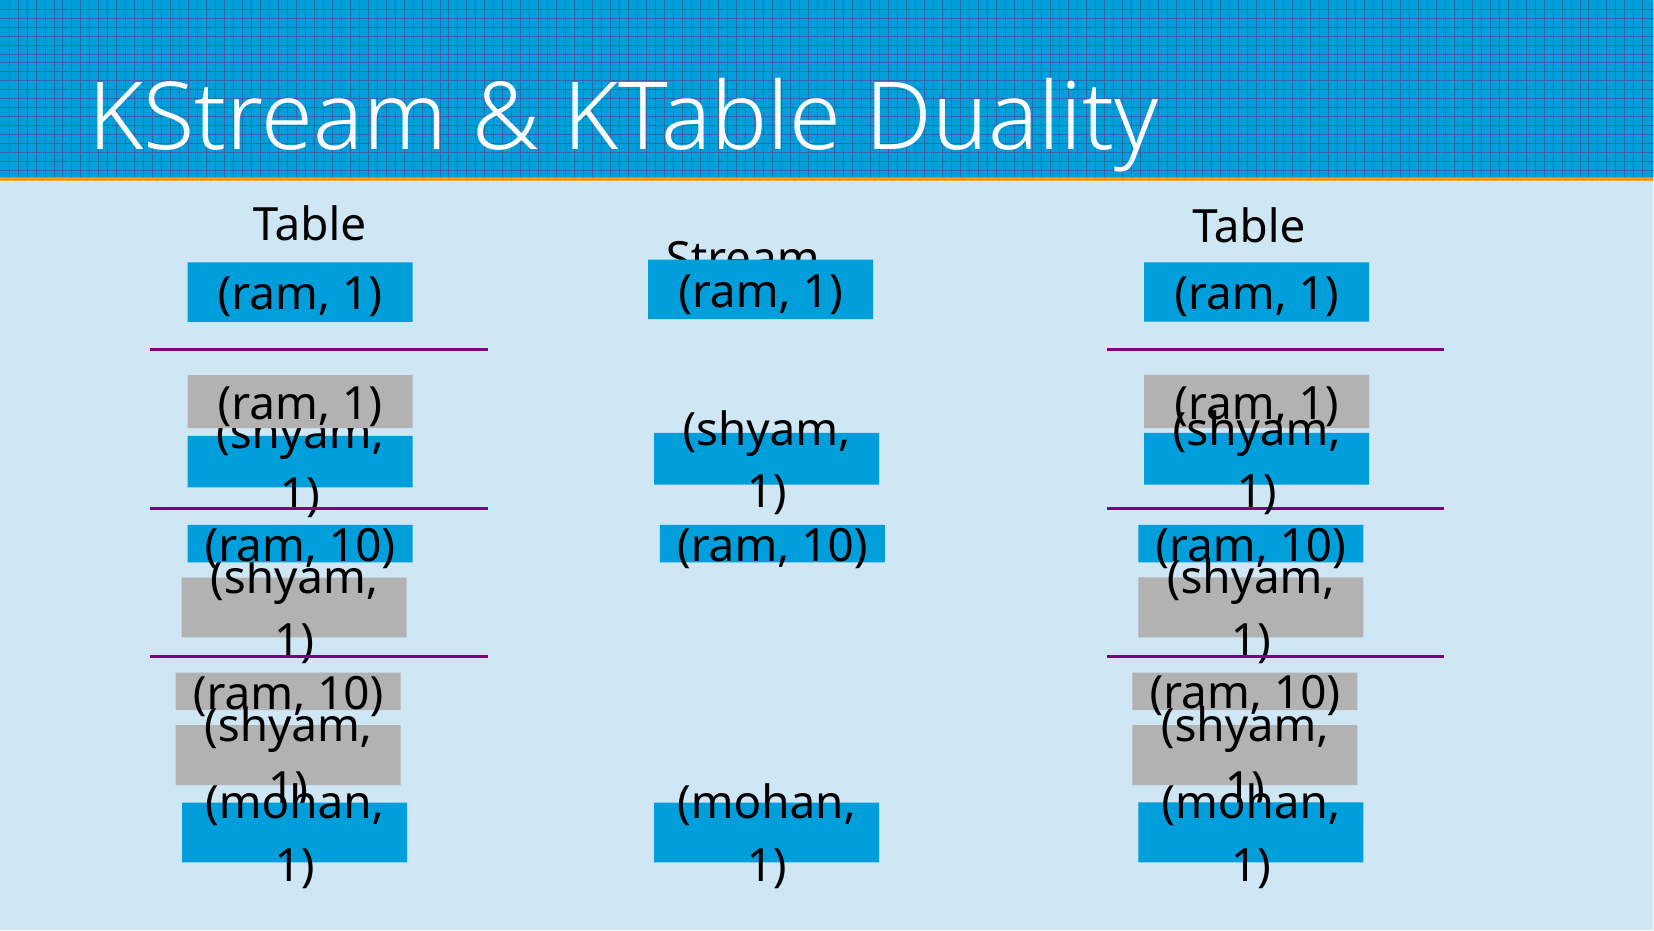

# KStream & KTable Duality
 Stream
 Table
 Table
(ram, 1)
(ram, 1)
(ram, 1)
(ram, 1)
(ram, 1)
(shyam, 1)
(shyam, 1)
(shyam, 1)
(ram, 10)
(ram, 10)
(ram, 10)
(shyam, 1)
(shyam, 1)
(ram, 10)
(ram, 10)
(shyam, 1)
(shyam, 1)
(mohan, 1)
(mohan, 1)
(mohan, 1)